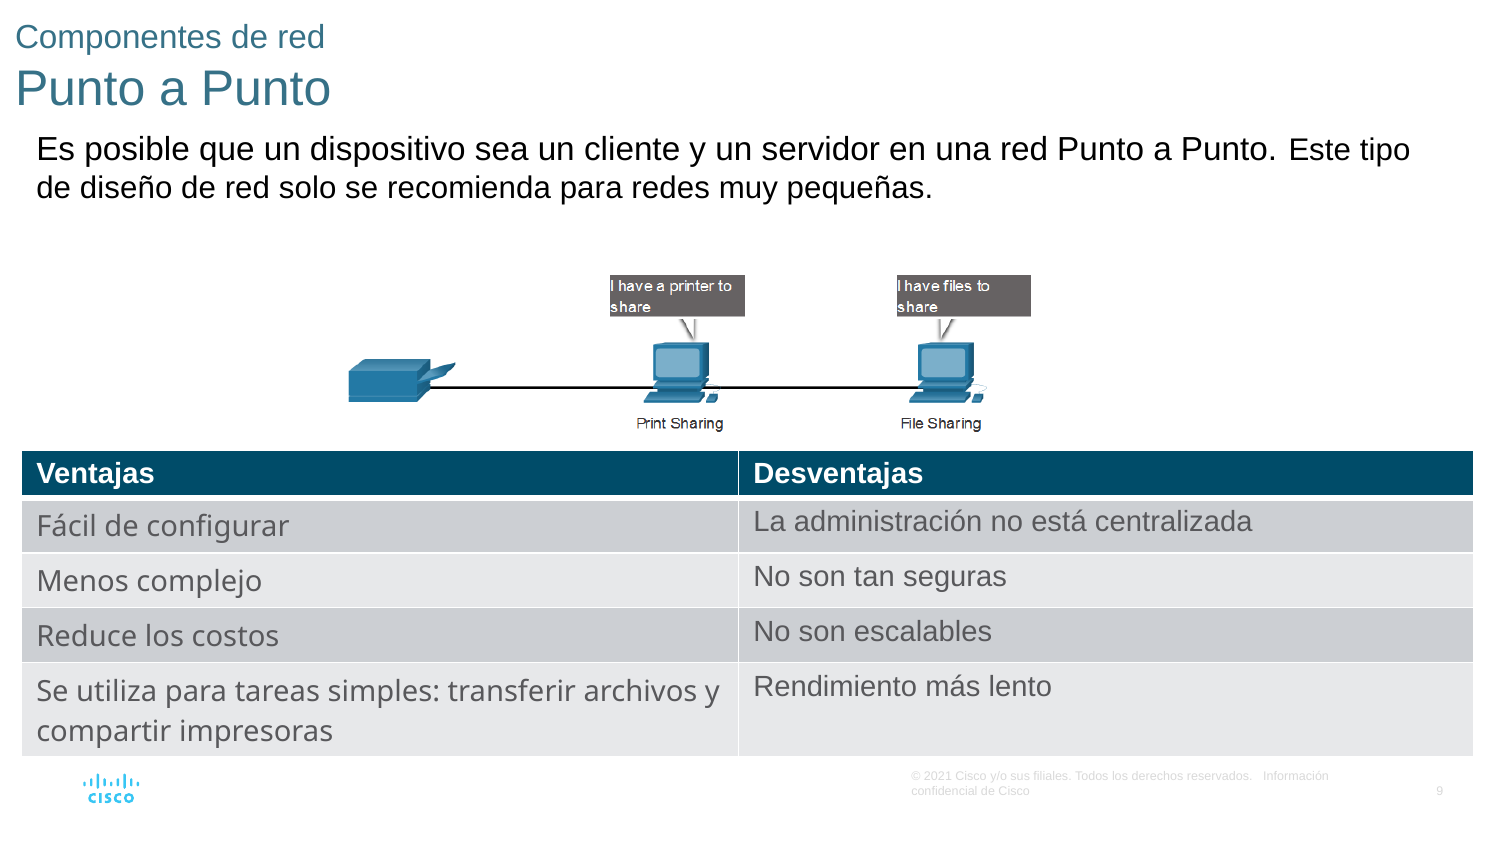

# Componentes de red Punto a Punto
Es posible que un dispositivo sea un cliente y un servidor en una red Punto a Punto. Este tipo de diseño de red solo se recomienda para redes muy pequeñas.
| Ventajas | Desventajas |
| --- | --- |
| Fácil de configurar | La administración no está centralizada |
| Menos complejo | No son tan seguras |
| Reduce los costos | No son escalables |
| Se utiliza para tareas simples: transferir archivos y compartir impresoras | Rendimiento más lento |